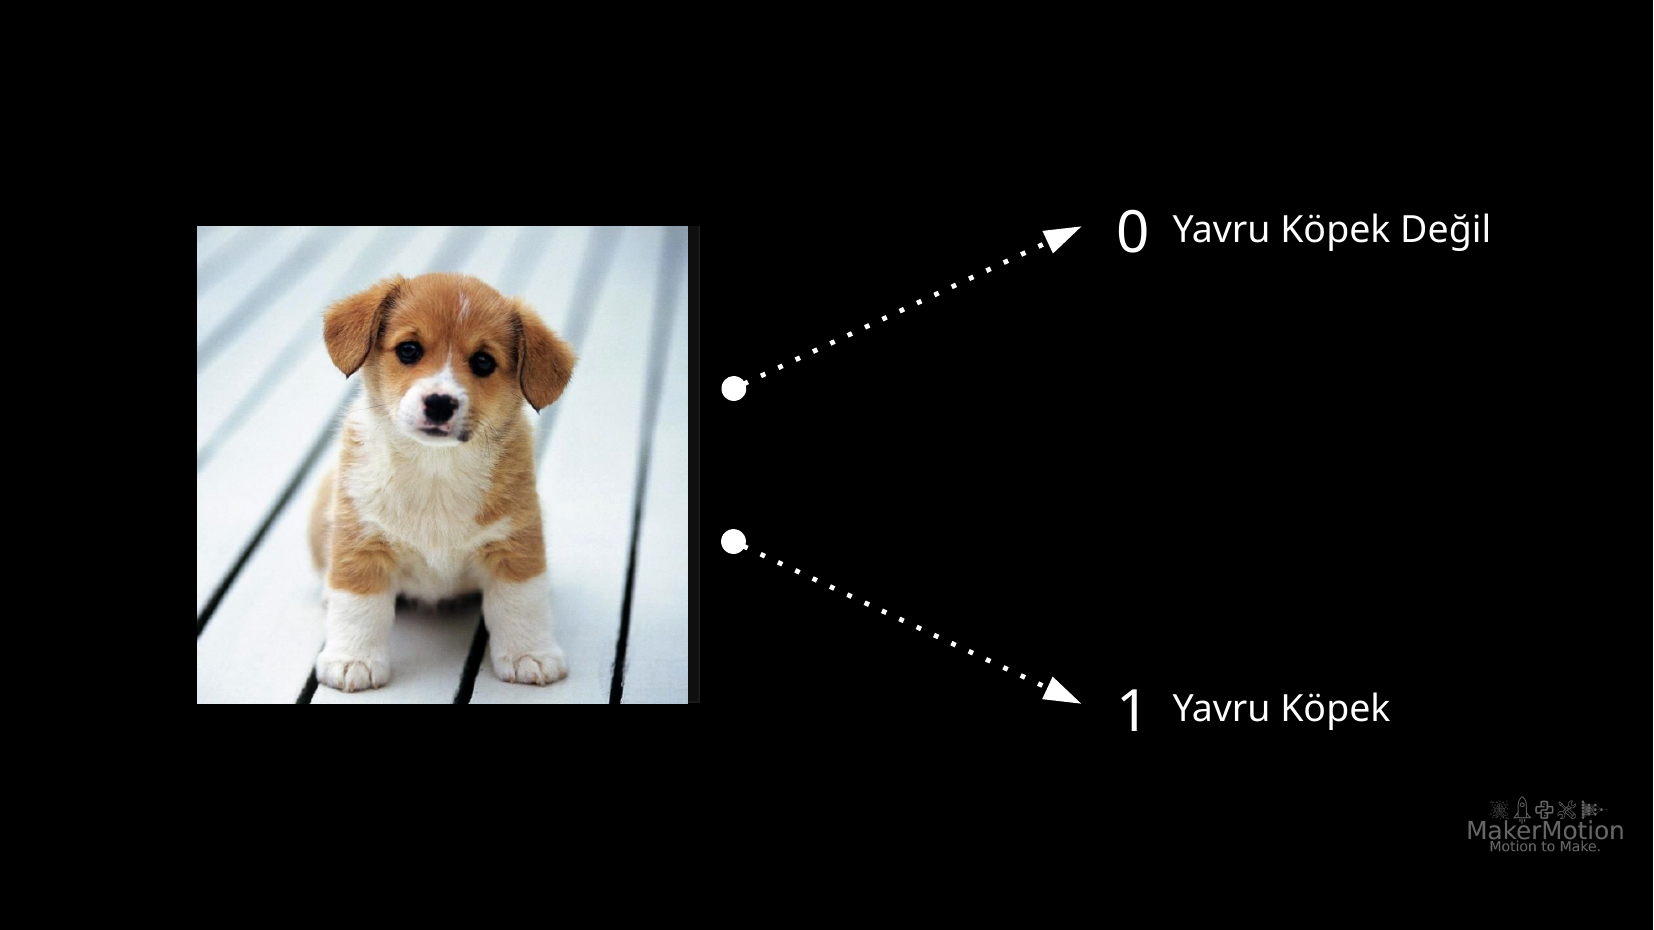

0
Yavru Köpek Değil
1
Yavru Köpek